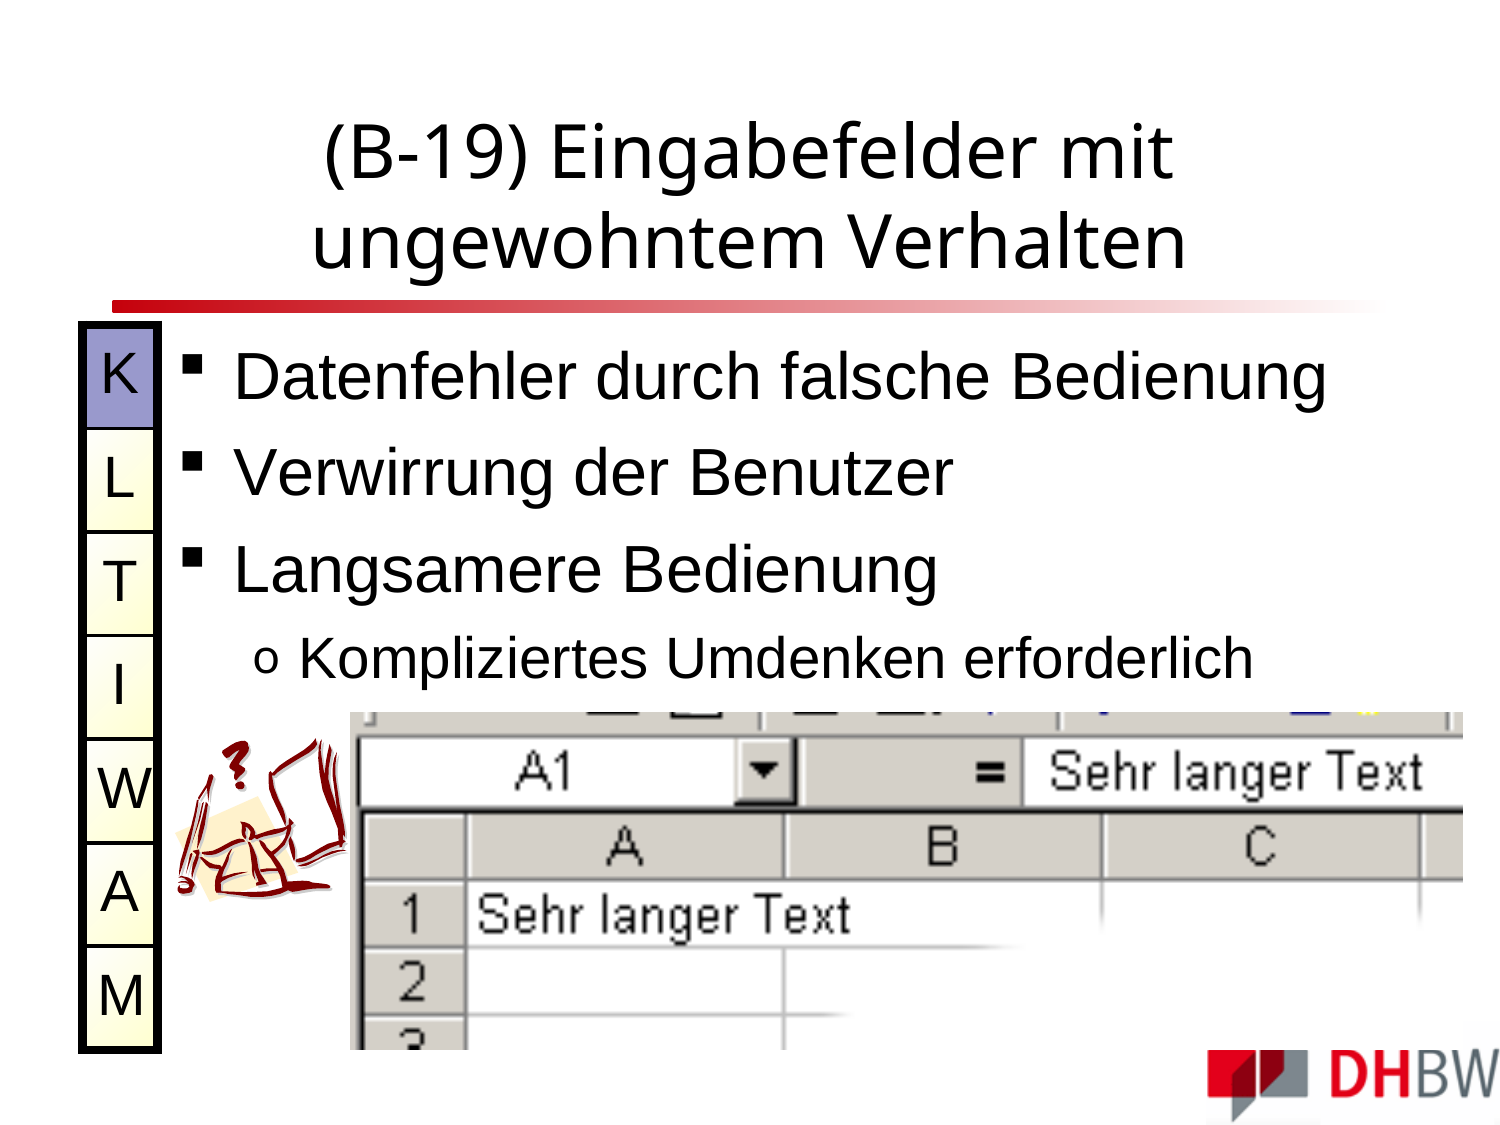

# (B-19) Eingabefelder mit ungewohntem Verhalten
| K |
| --- |
| L |
| T |
| I |
| W |
| A |
| M |
Datenfehler durch falsche Bedienung
Verwirrung der Benutzer
Langsamere Bedienung
Kompliziertes Umdenken erforderlich